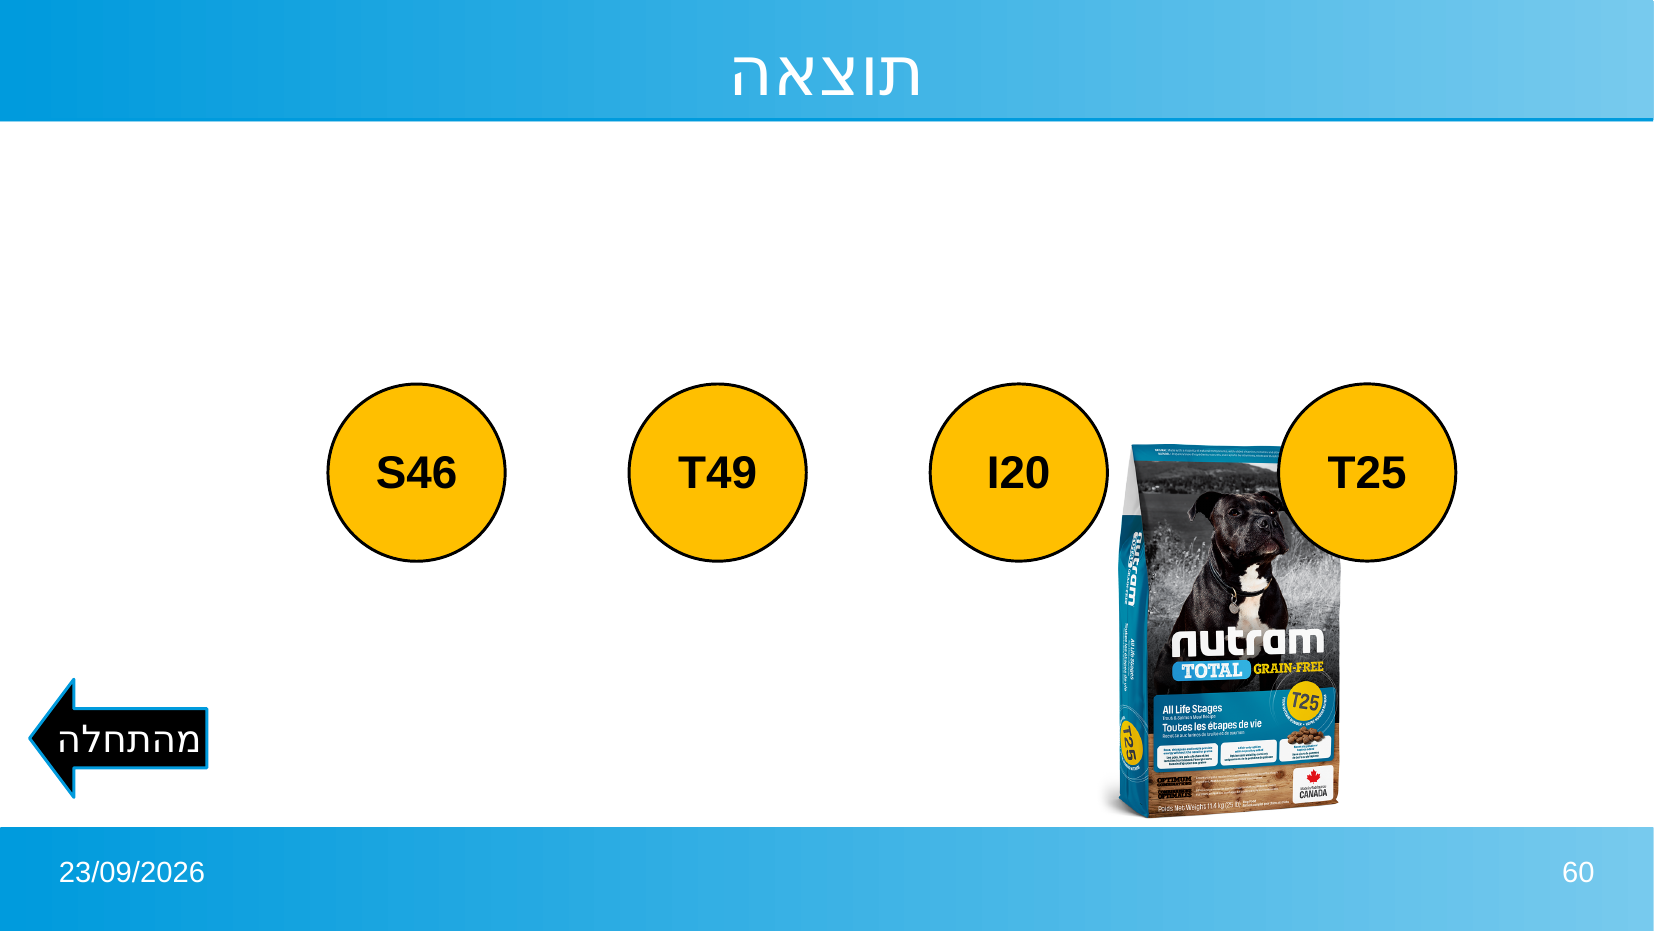

# תוצאה
T25
I20
T49
S46
מהתחלה
60